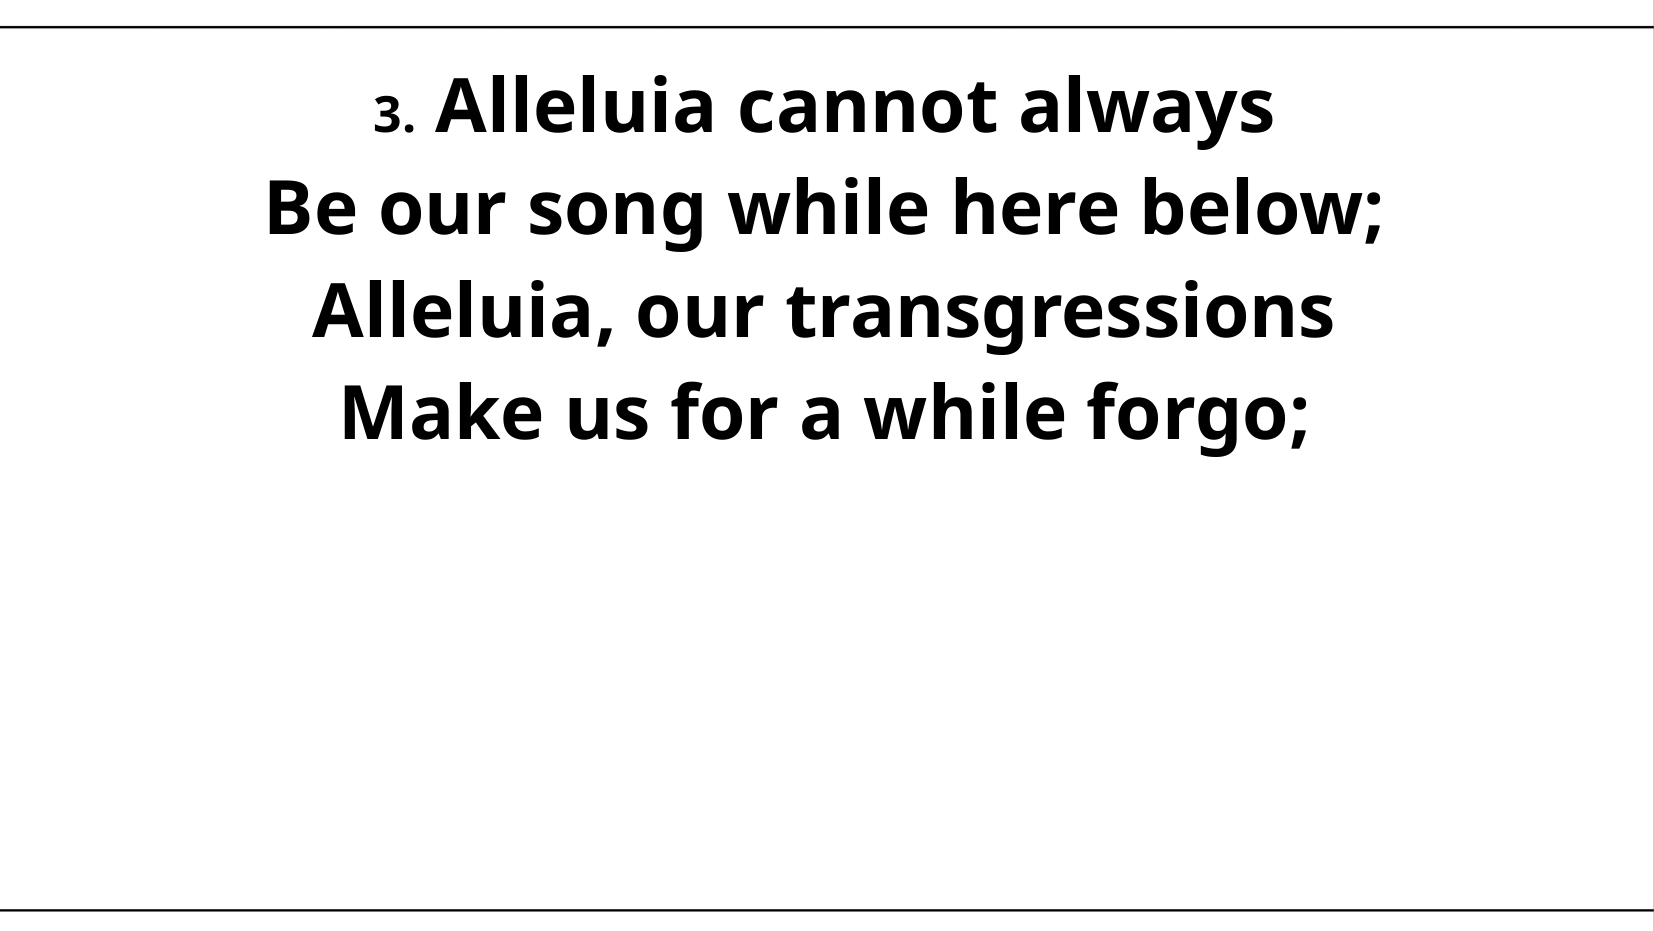

3. Alleluia cannot always
Be our song while here below;
Alleluia, our transgressions
Make us for a while forgo;